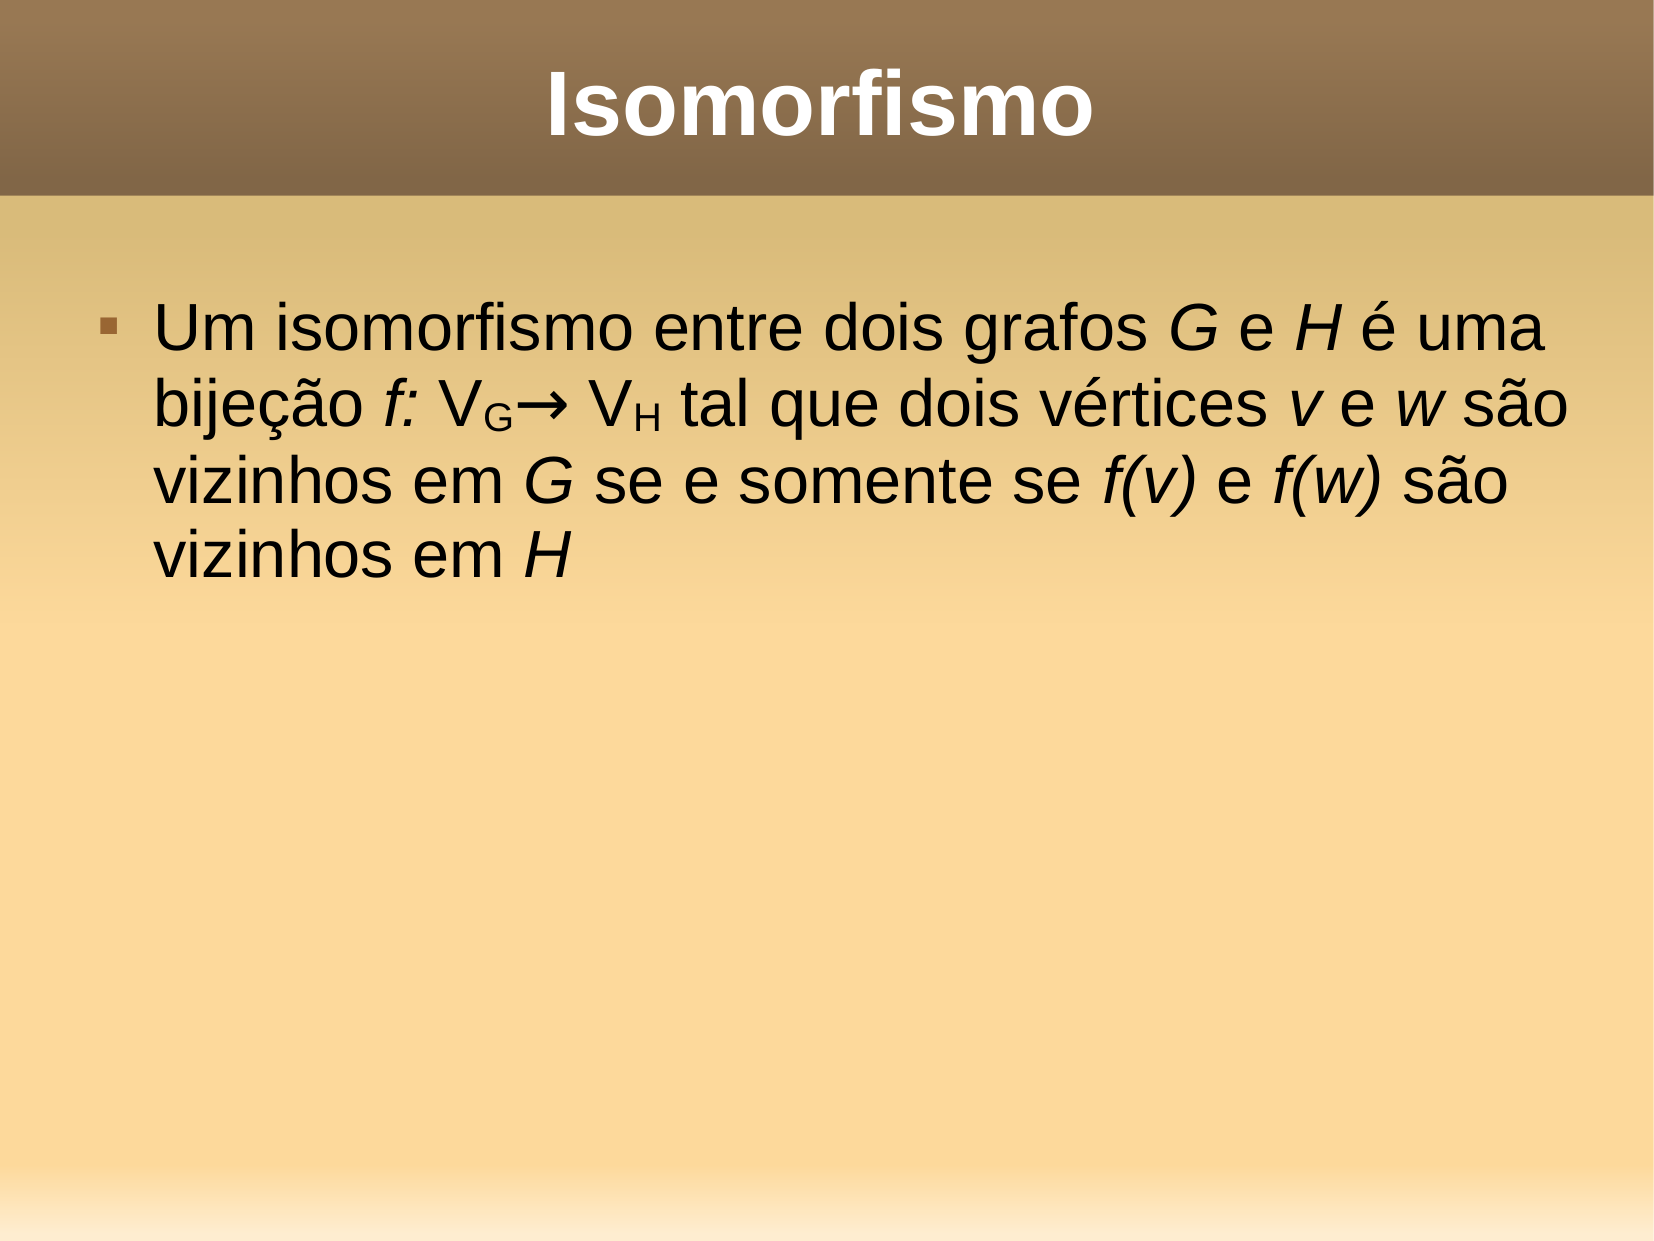

# Isomorfismo
Um isomorfismo entre dois grafos G e H é uma bijeção f: VG→ VH tal que dois vértices v e w são vizinhos em G se e somente se f(v) e f(w) são vizinhos em H